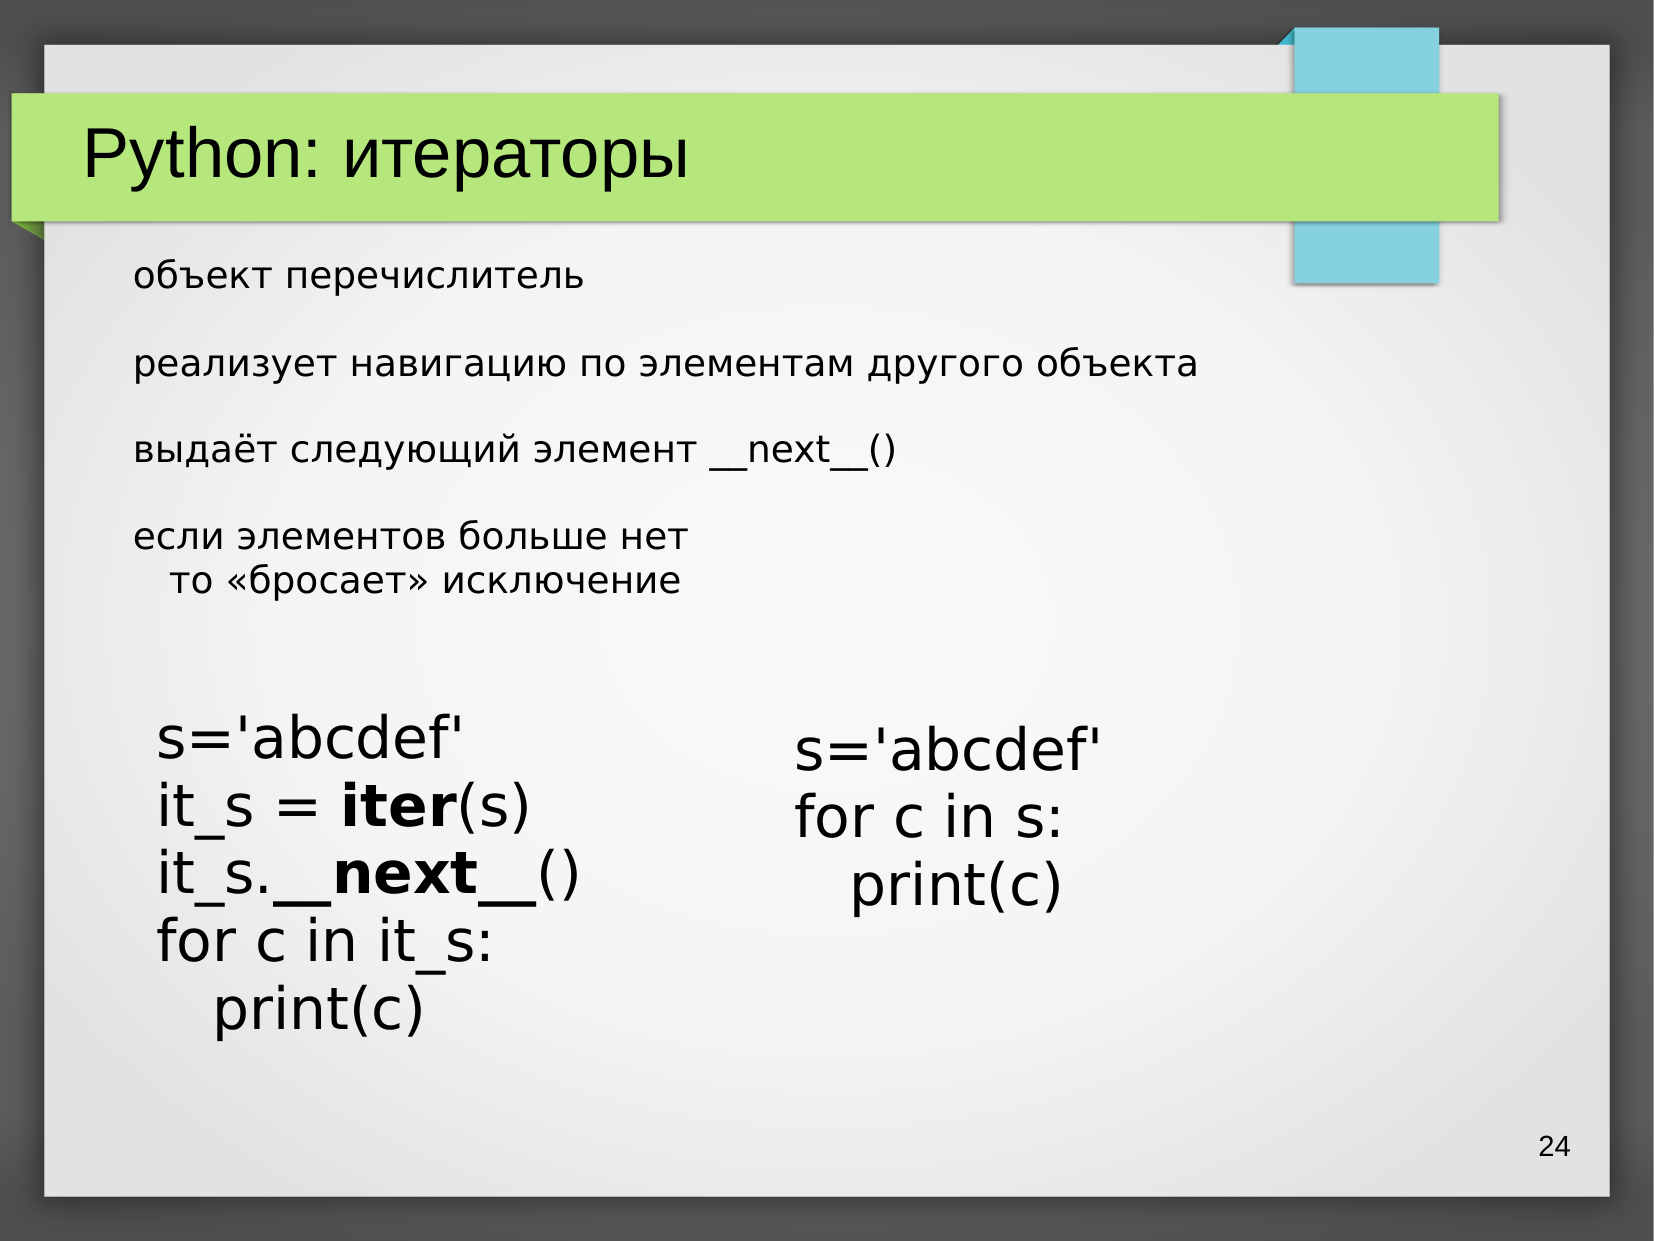

# Python: итераторы
объект перечислитель
реализует навигацию по элементам другого объекта
выдаёт следующий элемент __next__()
если элементов больше нет
 то «бросает» исключение
s='abcdef'
it_s = iter(s)
it_s.__next__()
for c in it_s:
 print(c)
s='abcdef'
for c in s:
 print(c)
24